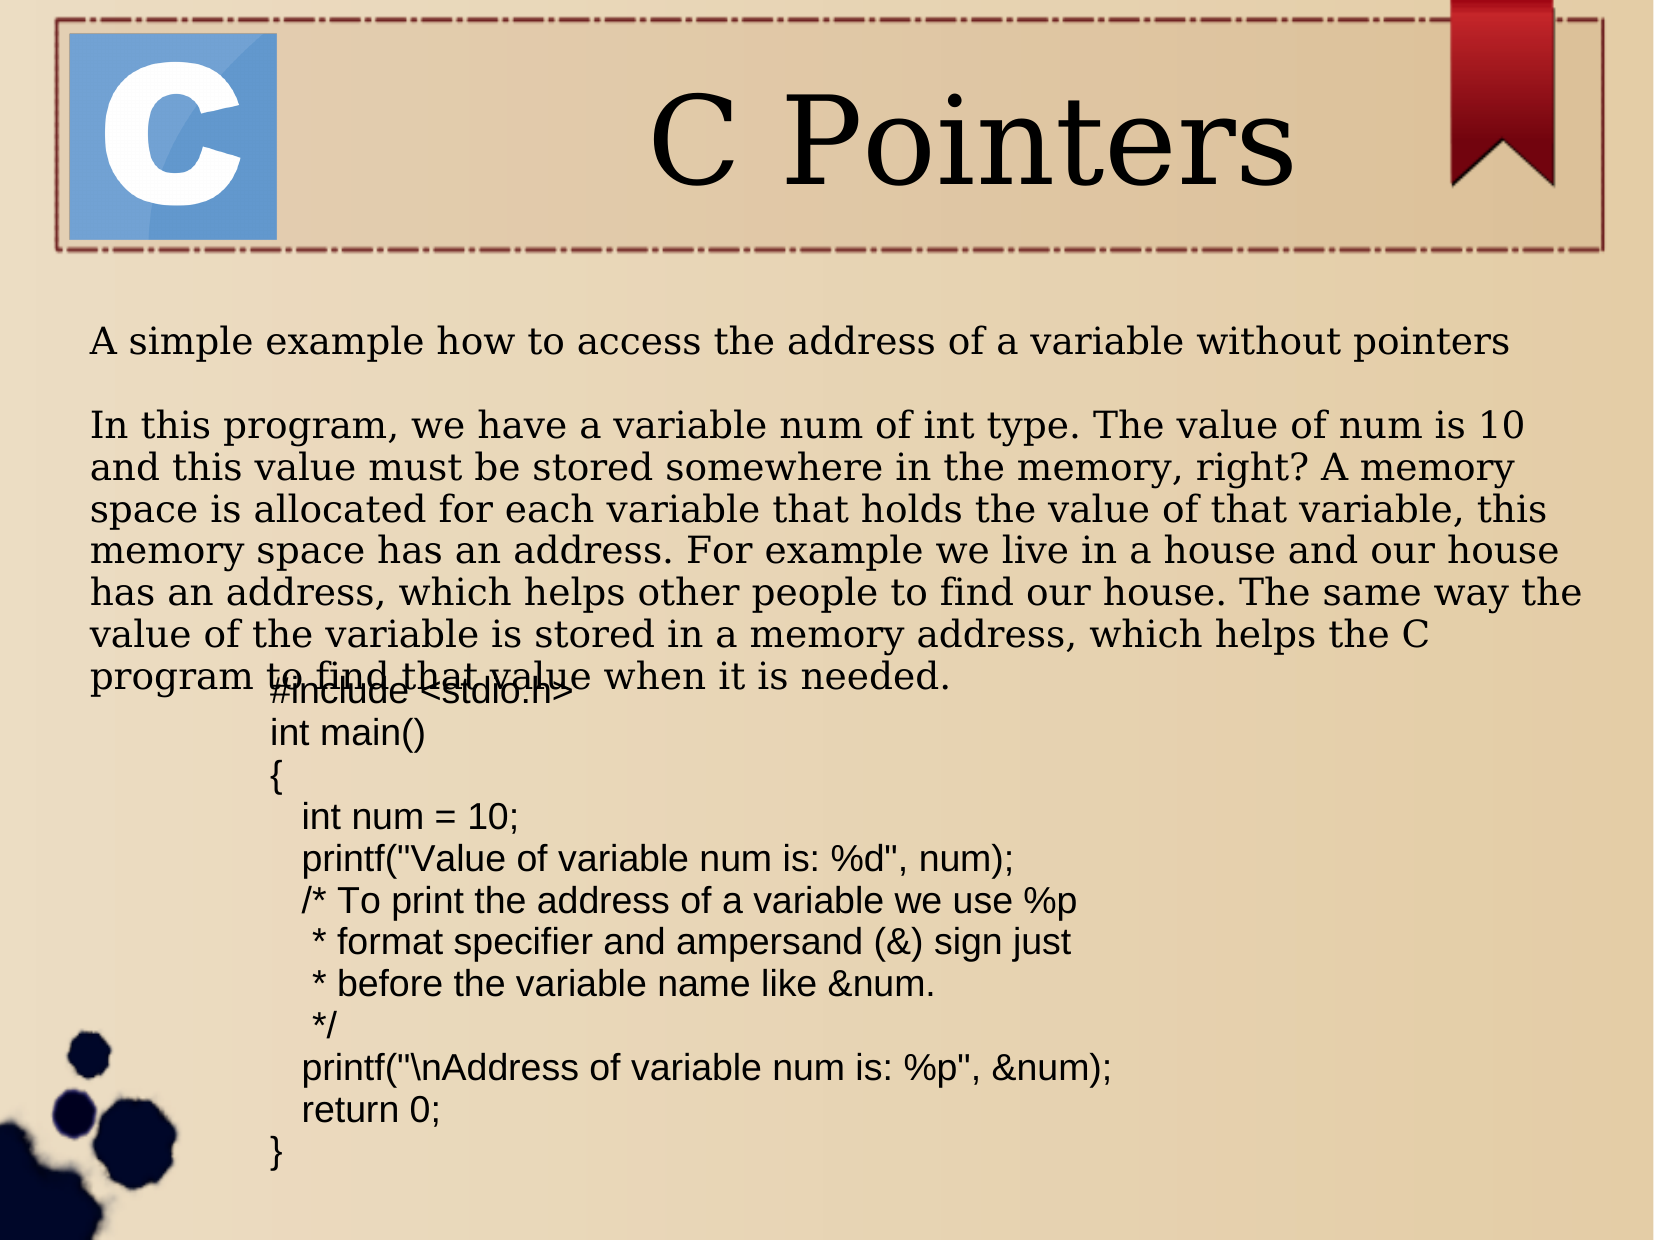

# C Pointers
A simple example how to access the address of a variable without pointers
In this program, we have a variable num of int type. The value of num is 10 and this value must be stored somewhere in the memory, right? A memory space is allocated for each variable that holds the value of that variable, this memory space has an address. For example we live in a house and our house has an address, which helps other people to find our house. The same way the value of the variable is stored in a memory address, which helps the C program to find that value when it is needed.
#include <stdio.h>
int main()
{
 int num = 10;
 printf("Value of variable num is: %d", num);
 /* To print the address of a variable we use %p
 * format specifier and ampersand (&) sign just
 * before the variable name like &num.
 */
 printf("\nAddress of variable num is: %p", &num);
 return 0;
}